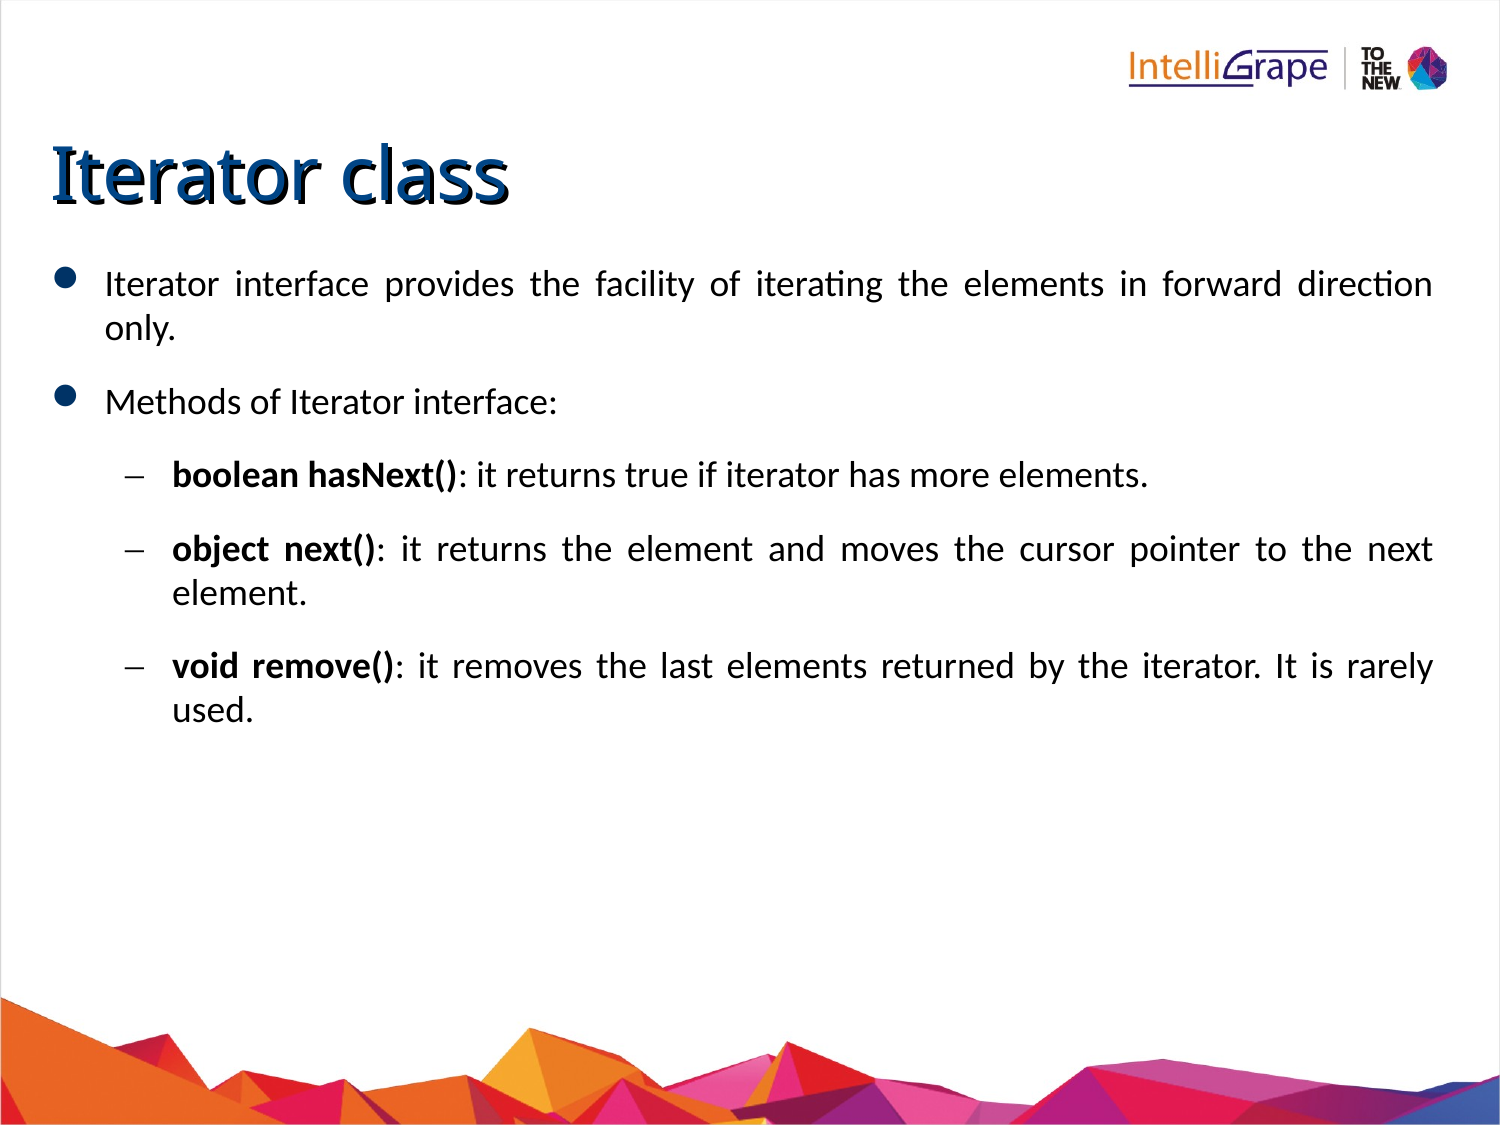

Iterator class
Iterator interface provides the facility of iterating the elements in forward direction only.
Methods of Iterator interface:
boolean hasNext(): it returns true if iterator has more elements.
object next(): it returns the element and moves the cursor pointer to the next element.
void remove(): it removes the last elements returned by the iterator. It is rarely used.